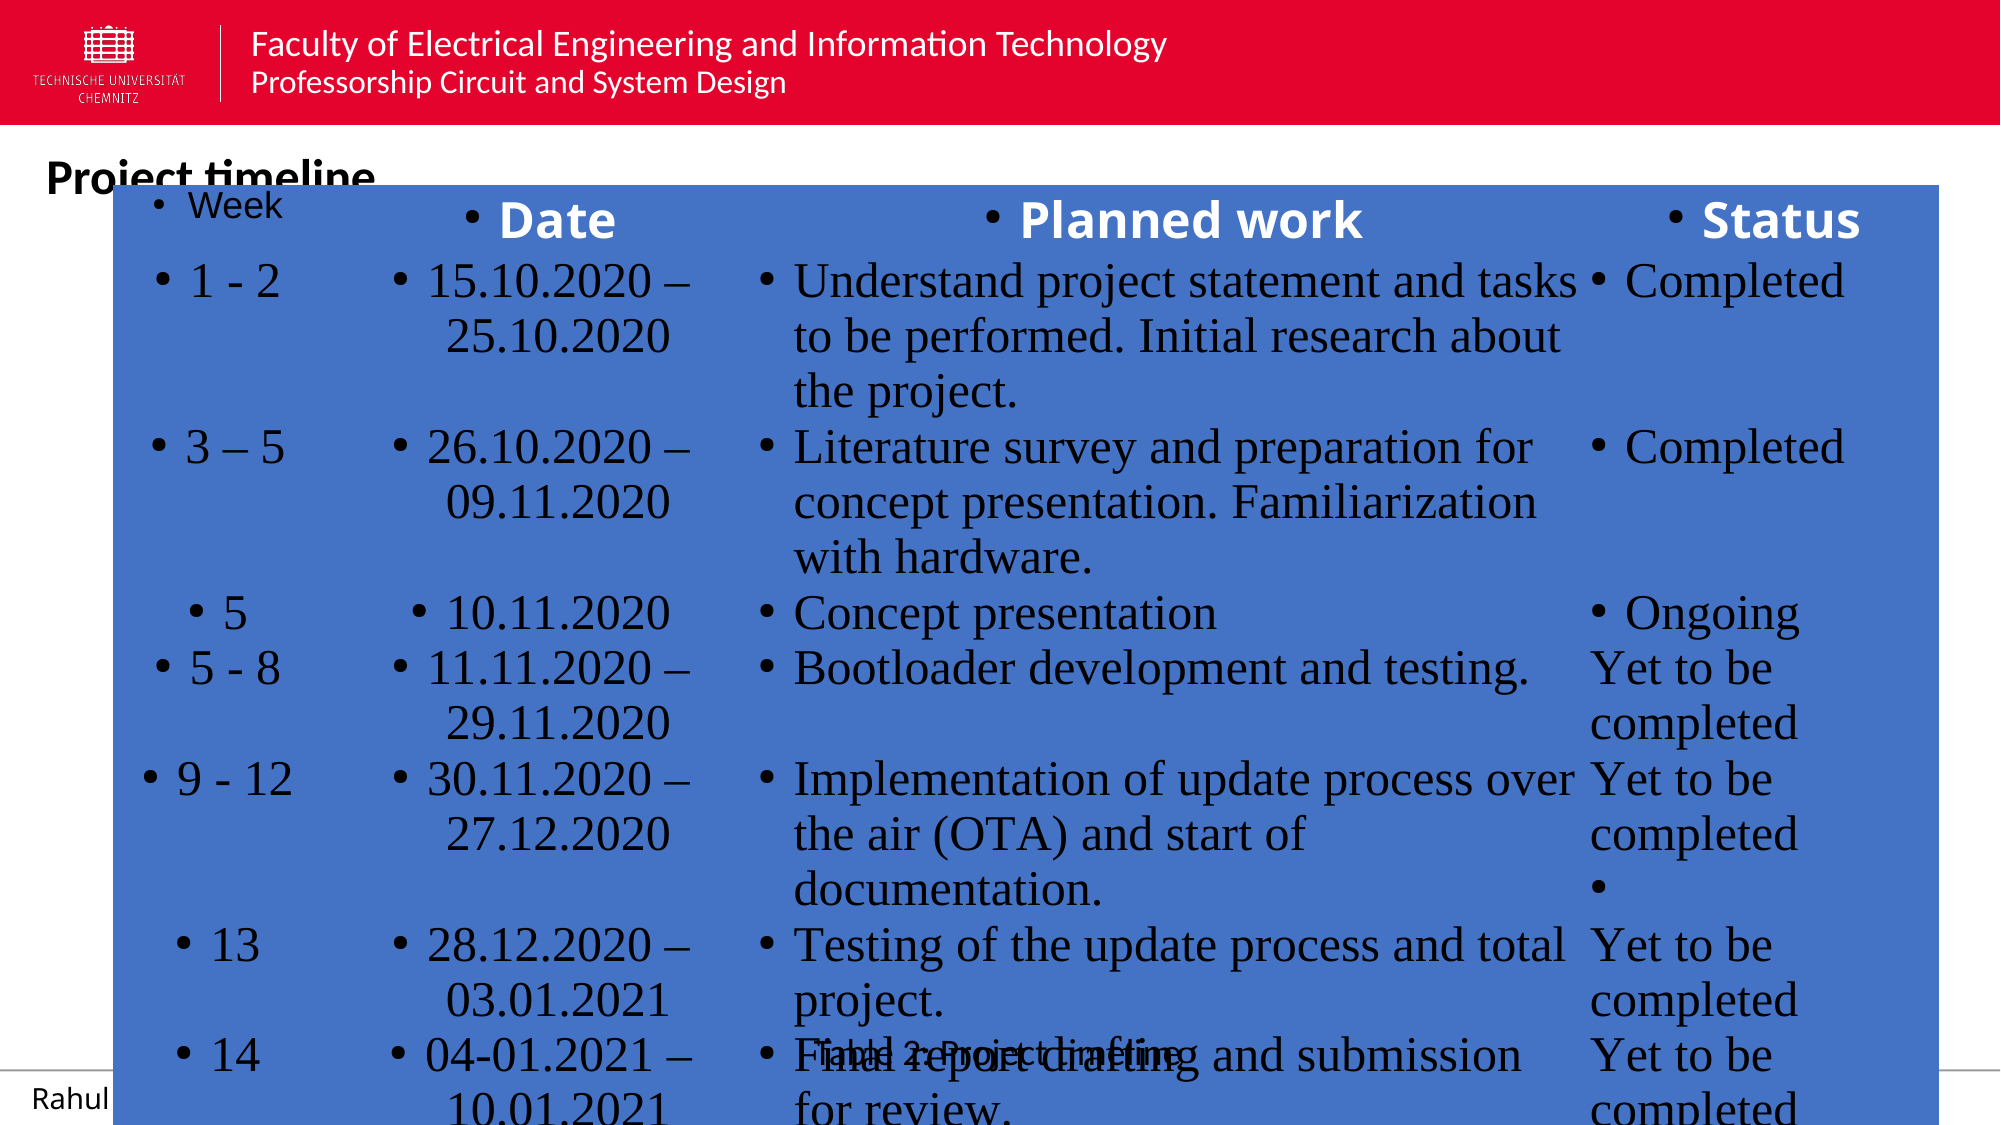

# Project timeline
| Week | Date | Planned work | Status |
| --- | --- | --- | --- |
| 1 - 2 | 15.10.2020 – 25.10.2020 | Understand project statement and tasks to be performed. Initial research about the project. | Completed |
| 3 – 5 | 26.10.2020 – 09.11.2020 | Literature survey and preparation for concept presentation. Familiarization with hardware. | Completed |
| 5 | 10.11.2020 | Concept presentation | Ongoing |
| 5 - 8 | 11.11.2020 – 29.11.2020 | Bootloader development and testing. | Yet to be completed |
| 9 - 12 | 30.11.2020 – 27.12.2020 | Implementation of update process over the air (OTA) and start of documentation. | Yet to be completed |
| 13 | 28.12.2020 – 03.01.2021 | Testing of the update process and total project. | Yet to be completed |
| 14 | 04-01.2021 – 10.01.2021 | Final report drafting and submission for review. | Yet to be completed |
| 15 | 11.01.2020 – 17.01.2021 | Addressing the comments on first draft of the report and preparation for final presentation. | Yet to be completed |
| 16 - 17 | 18-01.2021 – 26.01.2021 | Final presentation preparation | Yet to be completed |
| 18 | 27.01.2020 | Final submission of report | Yet to be completed |
Table 2: Project timeline